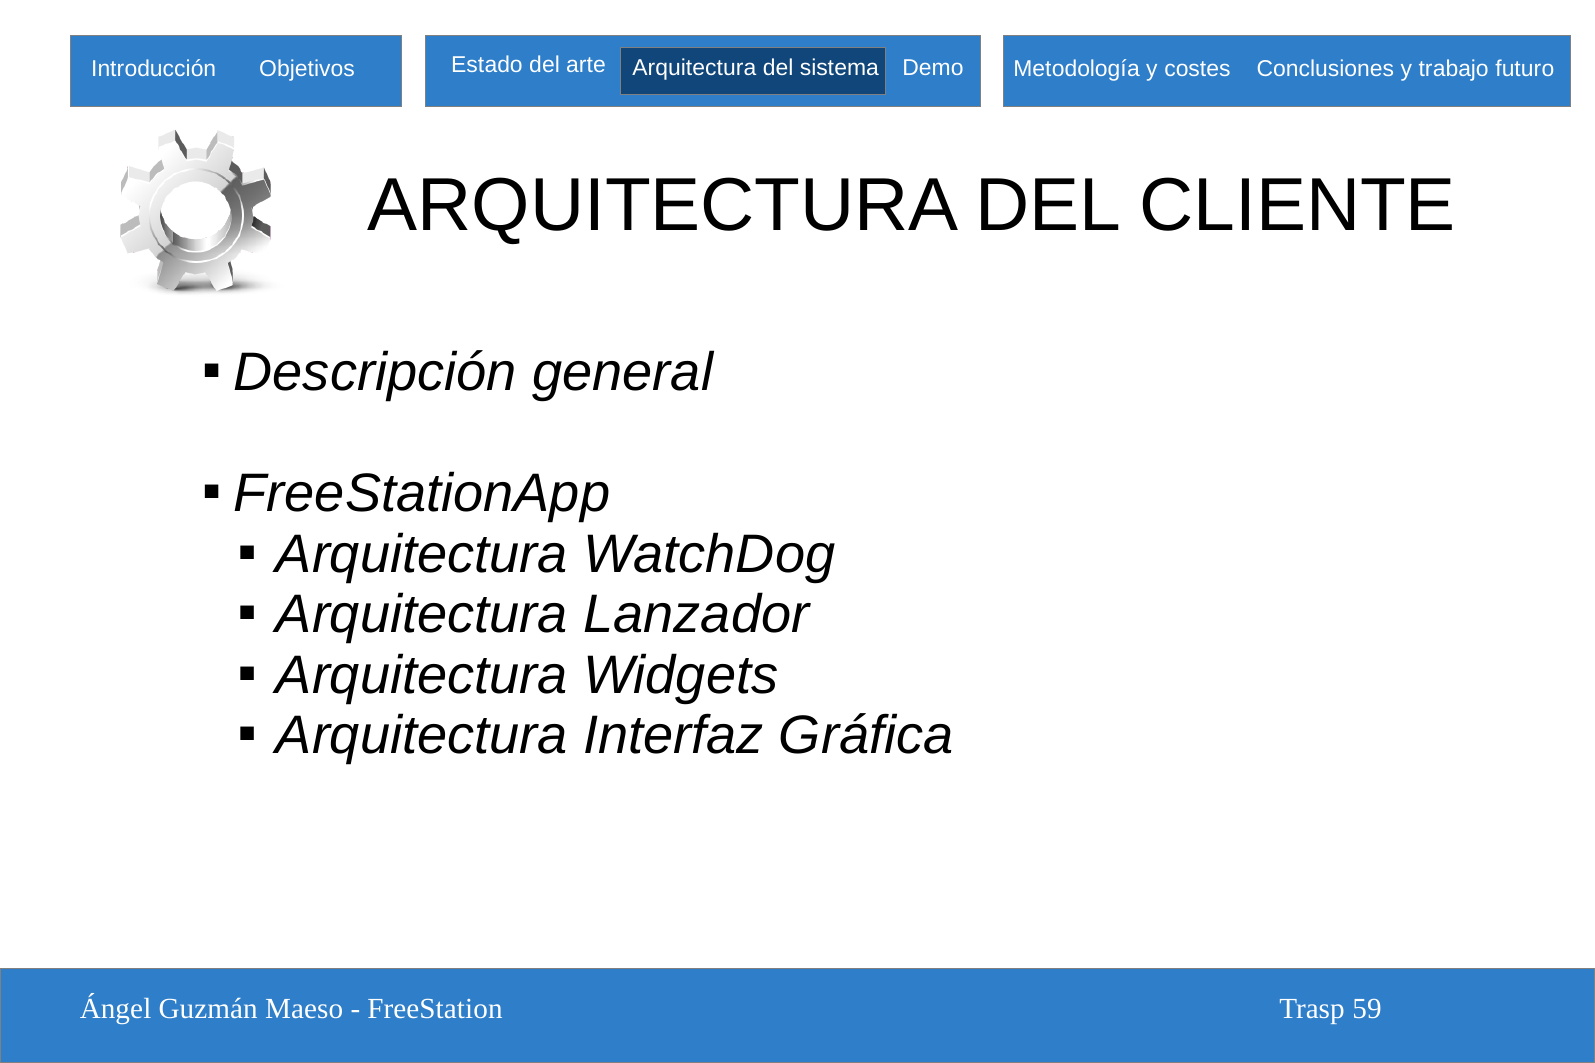

Metodología y costes
Conclusiones y trabajo futuro
Introducción
# Objetivos
Estado del arte
Estado del arte
Arquitectura del sistema
Arquitectura del sistema
Demo
Demo
ARQUITECTURA DEL CLIENTE
 Descripción general
 FreeStationApp
Arquitectura WatchDog
Arquitectura Lanzador
Arquitectura Widgets
Arquitectura Interfaz Gráfica
59